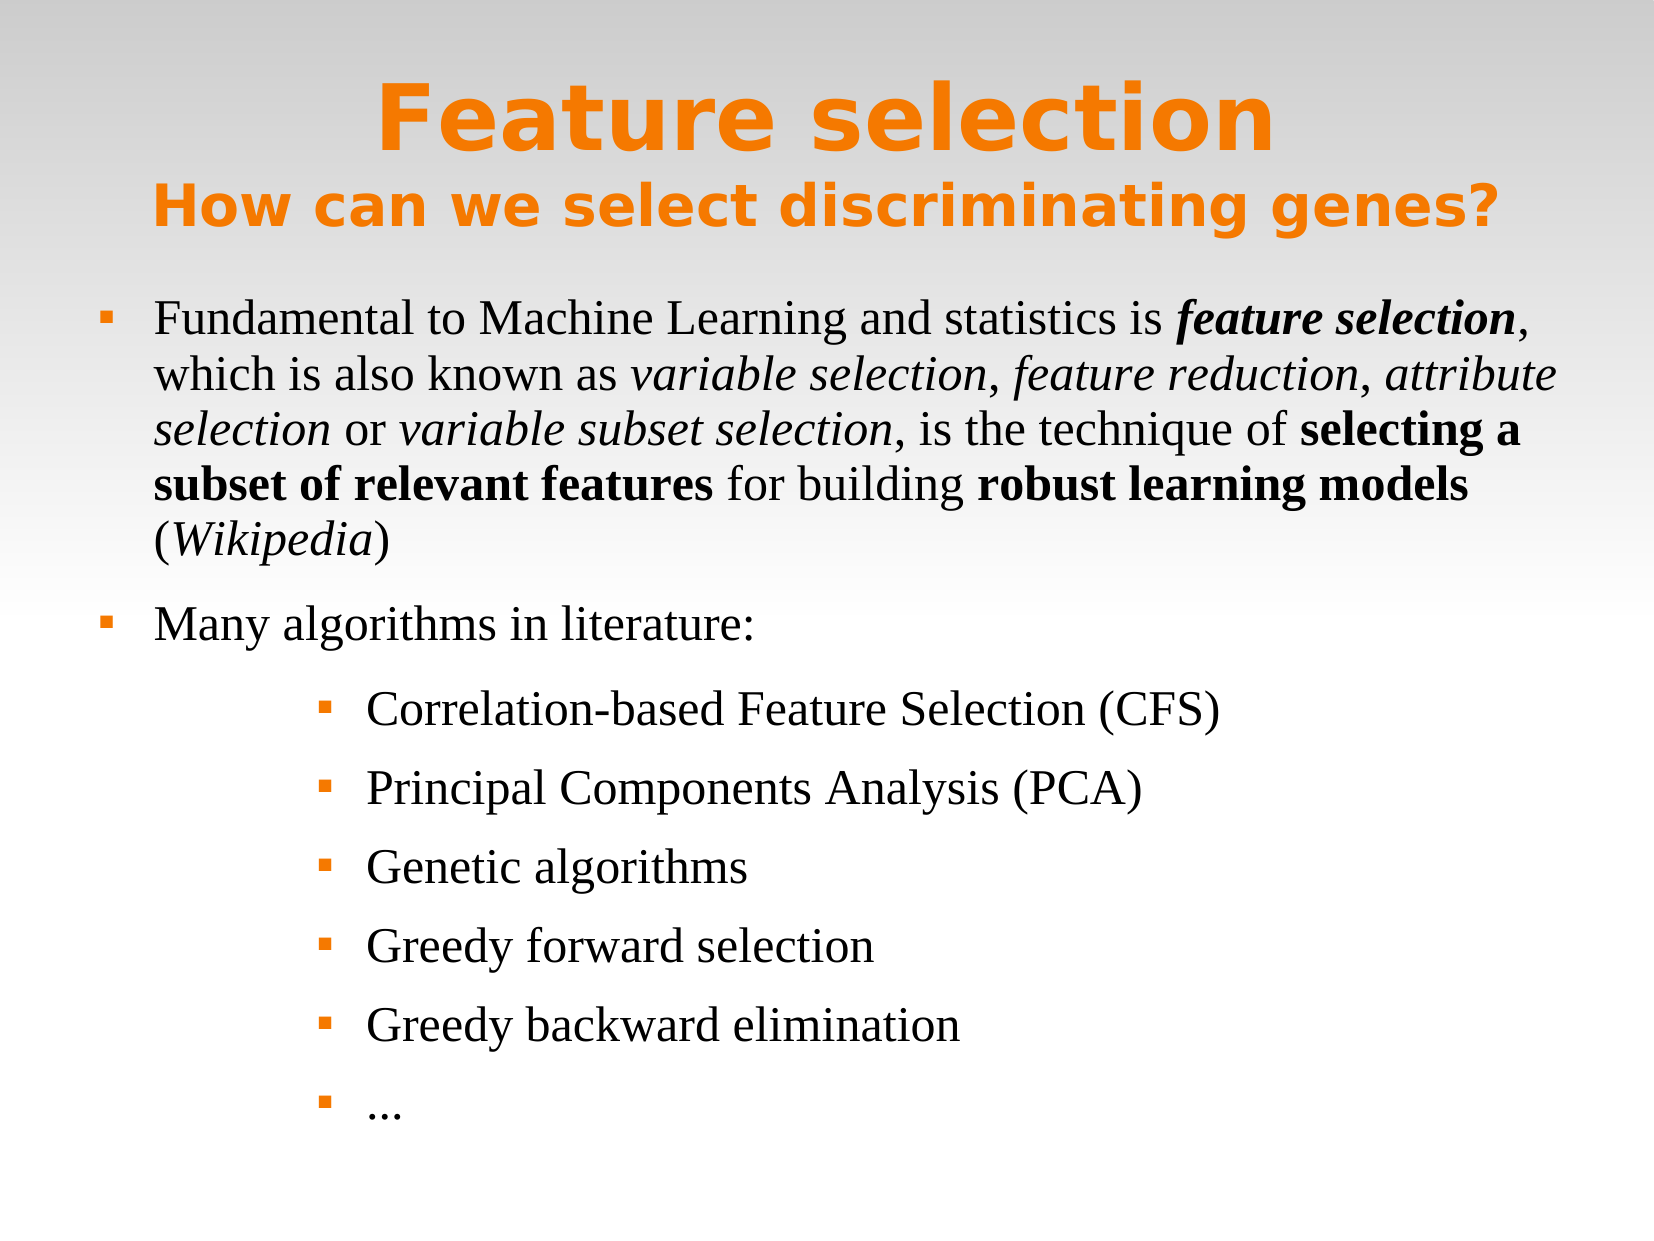

# Feature selection How can we select discriminating genes?
Fundamental to Machine Learning and statistics is feature selection, which is also known as variable selection, feature reduction, attribute selection or variable subset selection, is the technique of selecting a subset of relevant features for building robust learning models (Wikipedia)
Many algorithms in literature:
Correlation-based Feature Selection (CFS)
Principal Components Analysis (PCA)
Genetic algorithms
Greedy forward selection
Greedy backward elimination
...